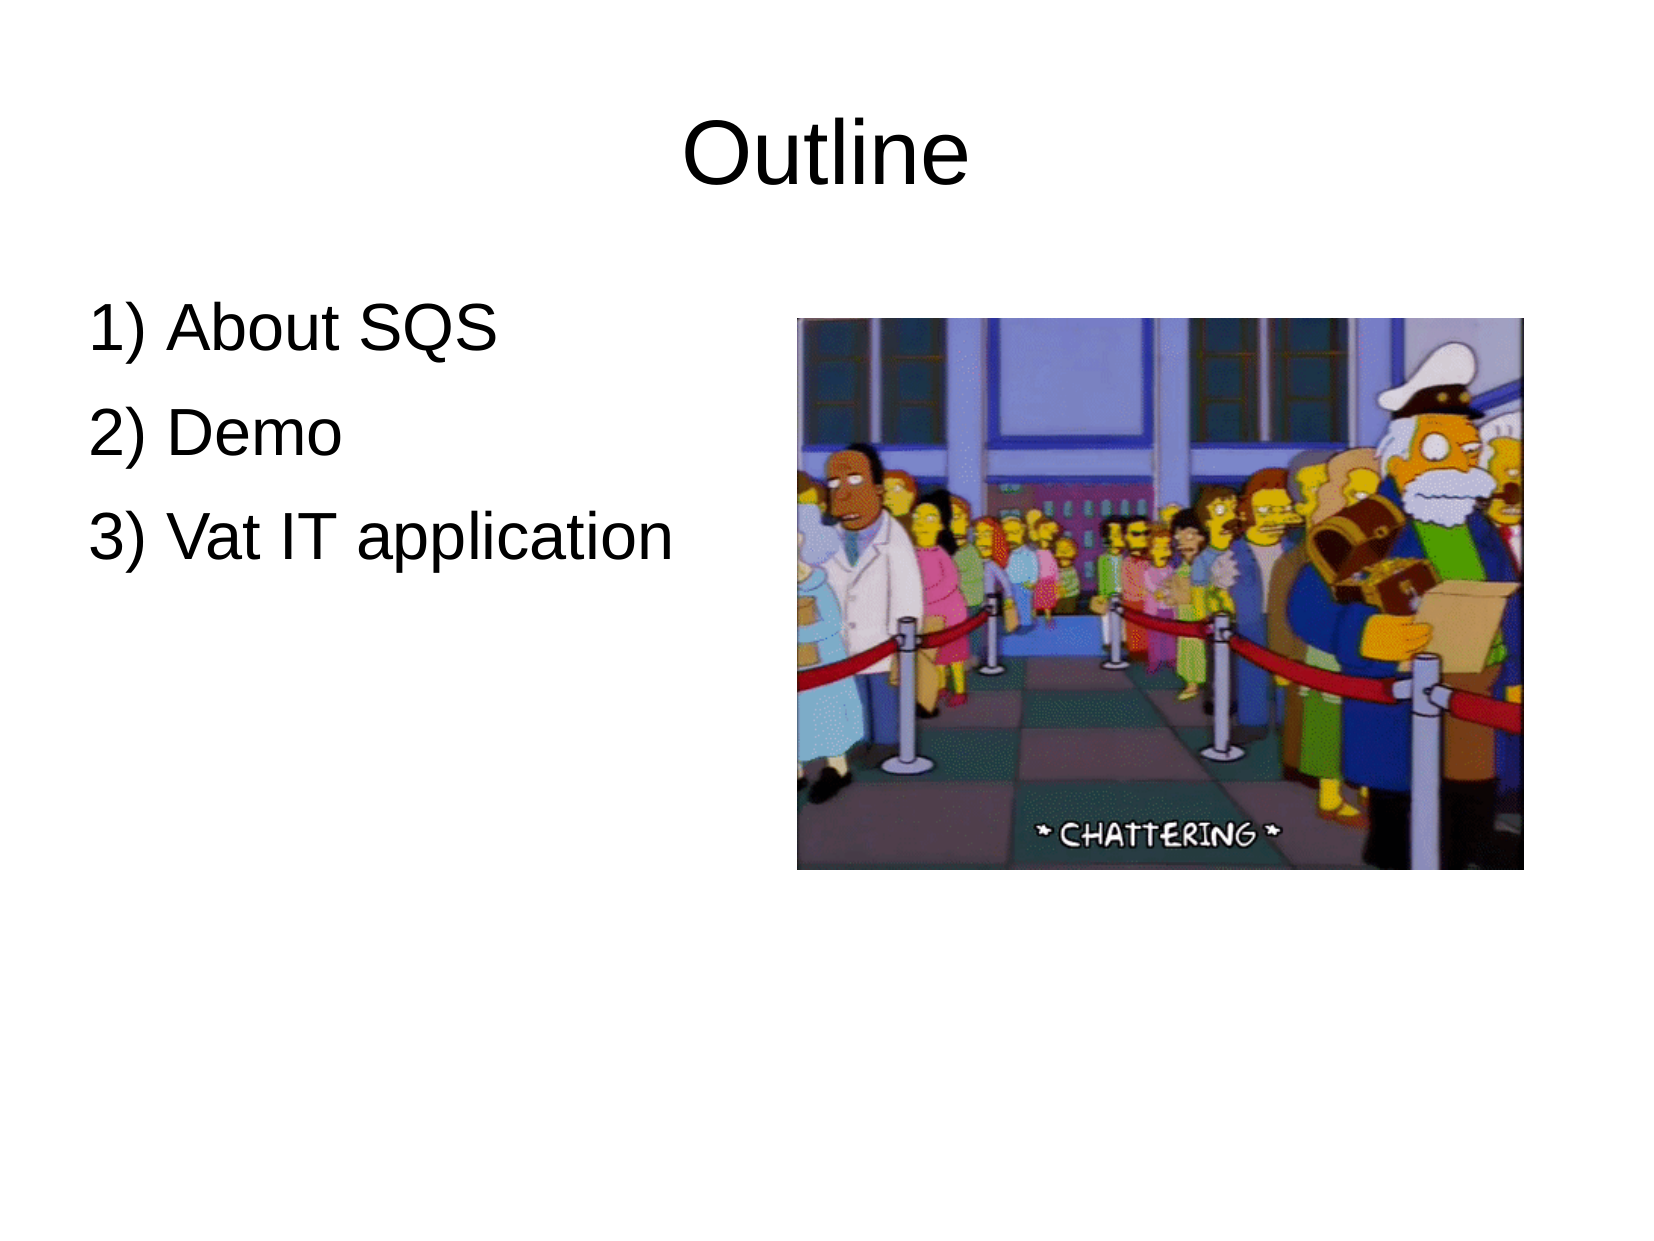

# Outline
 About SQS
 Demo
 Vat IT application